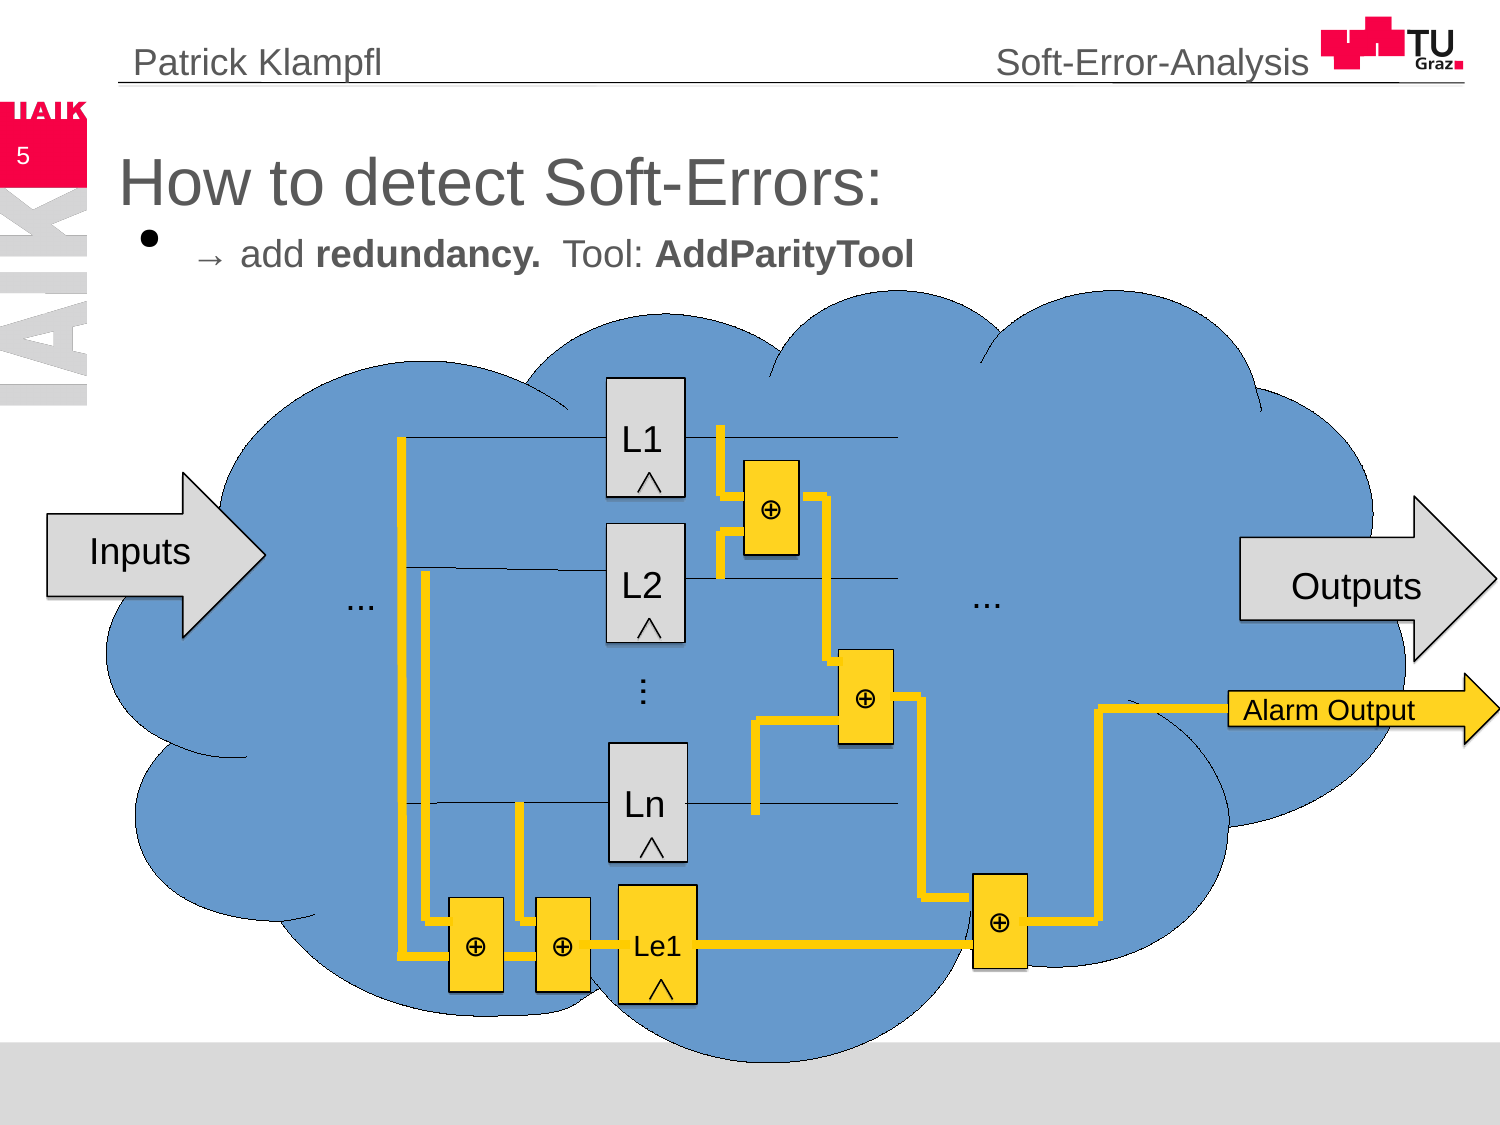

# How to detect Soft-Errors:
→ add redundancy. Tool: AddParityTool
L1
⊕
Inputs
L2
Outputs
...
...
⊕
...
Alarm Output
Ln
⊕
Le1
⊕
⊕